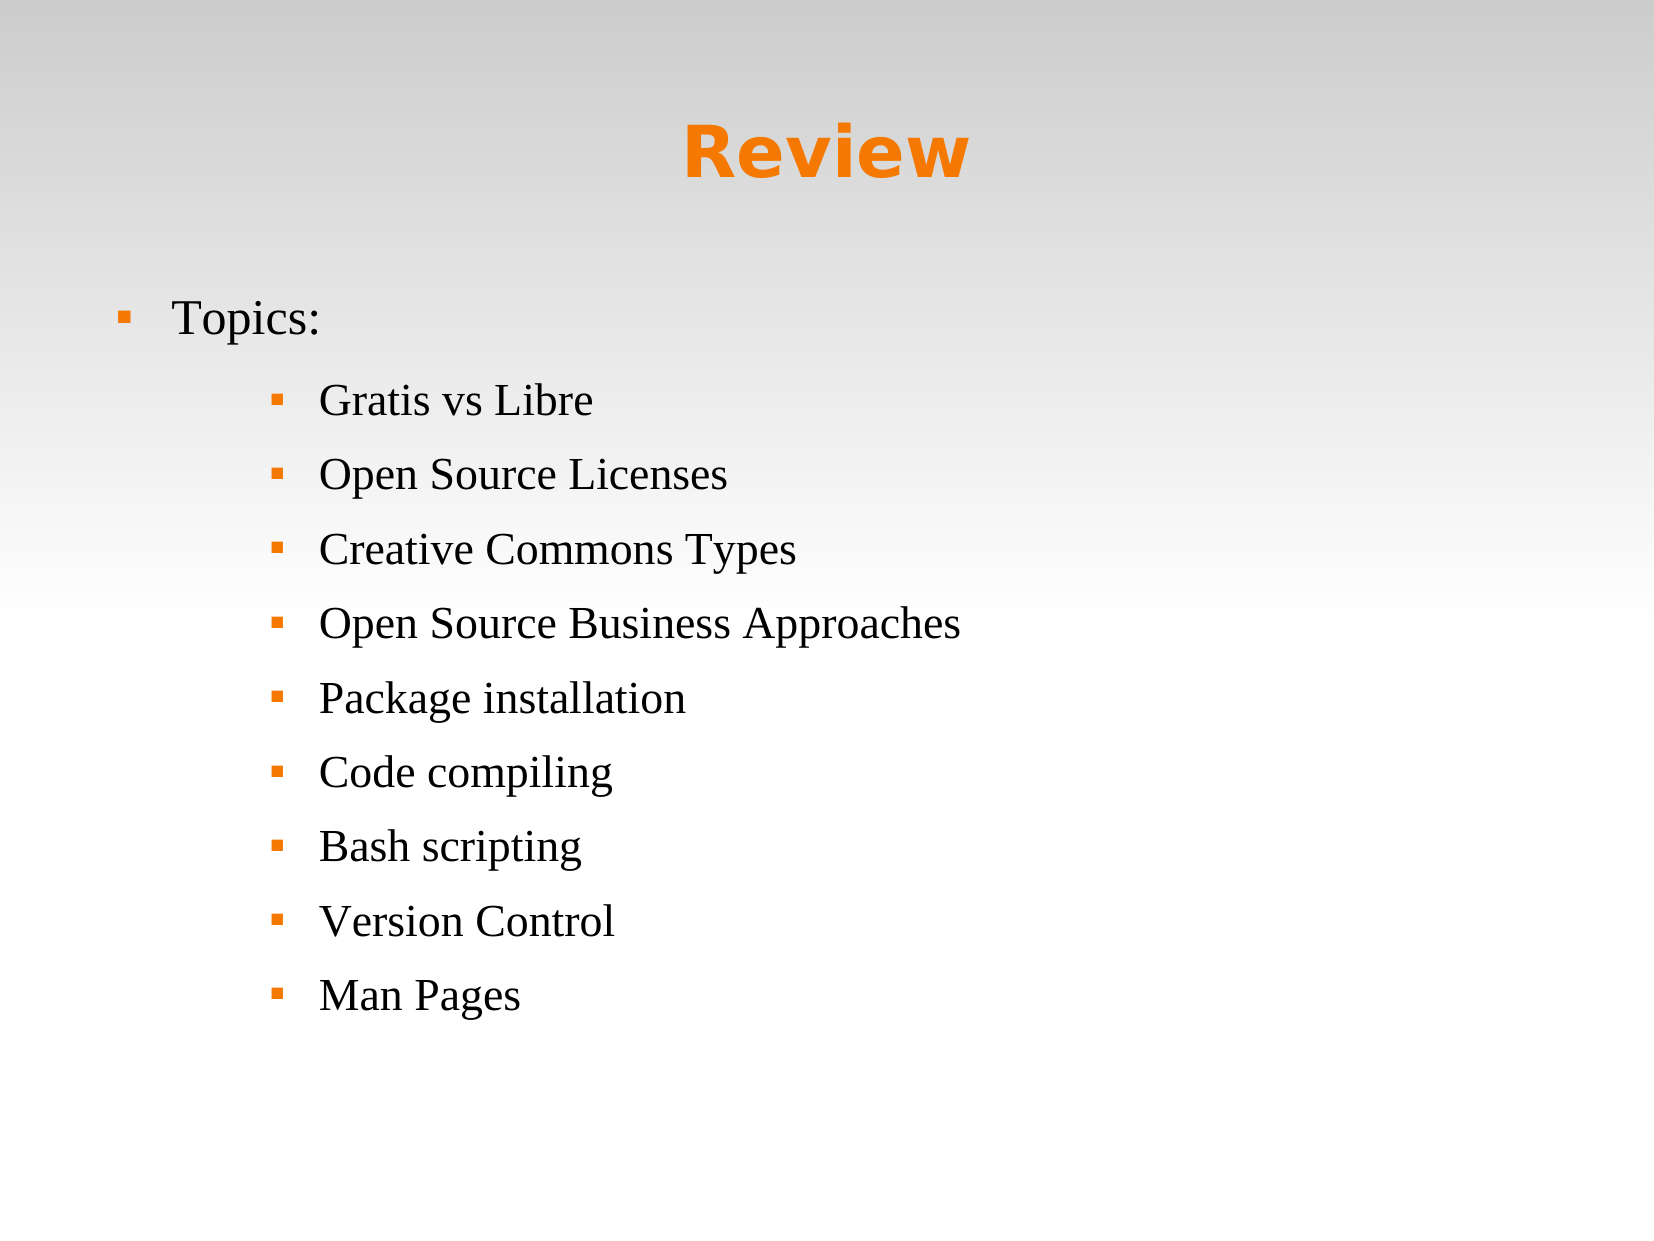

# Review
Topics:
Gratis vs Libre
Open Source Licenses
Creative Commons Types
Open Source Business Approaches
Package installation
Code compiling
Bash scripting
Version Control
Man Pages